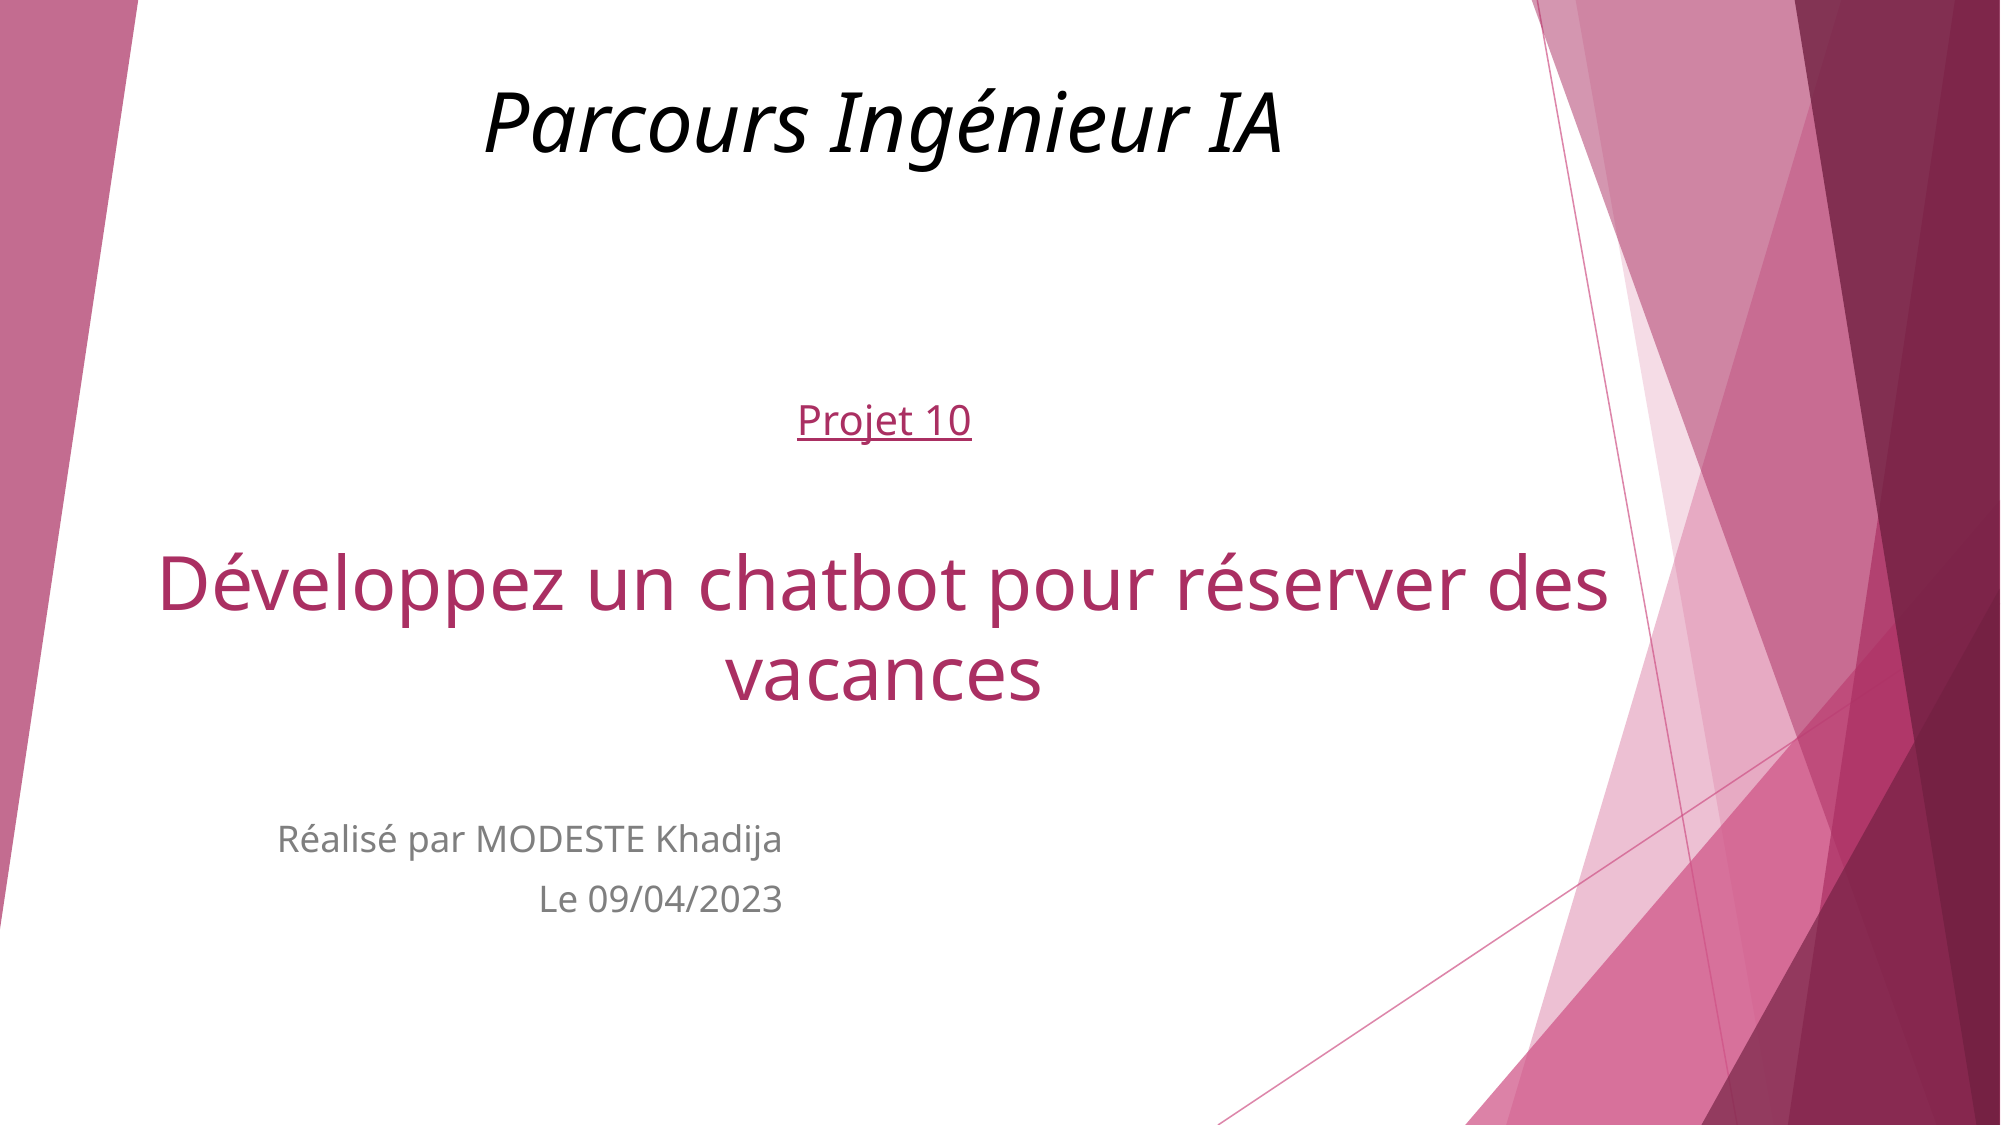

Parcours Ingénieur IA
Projet 10
# Développez un chatbot pour réserver des vacances
Réalisé par MODESTE Khadija
Le 09/04/2023